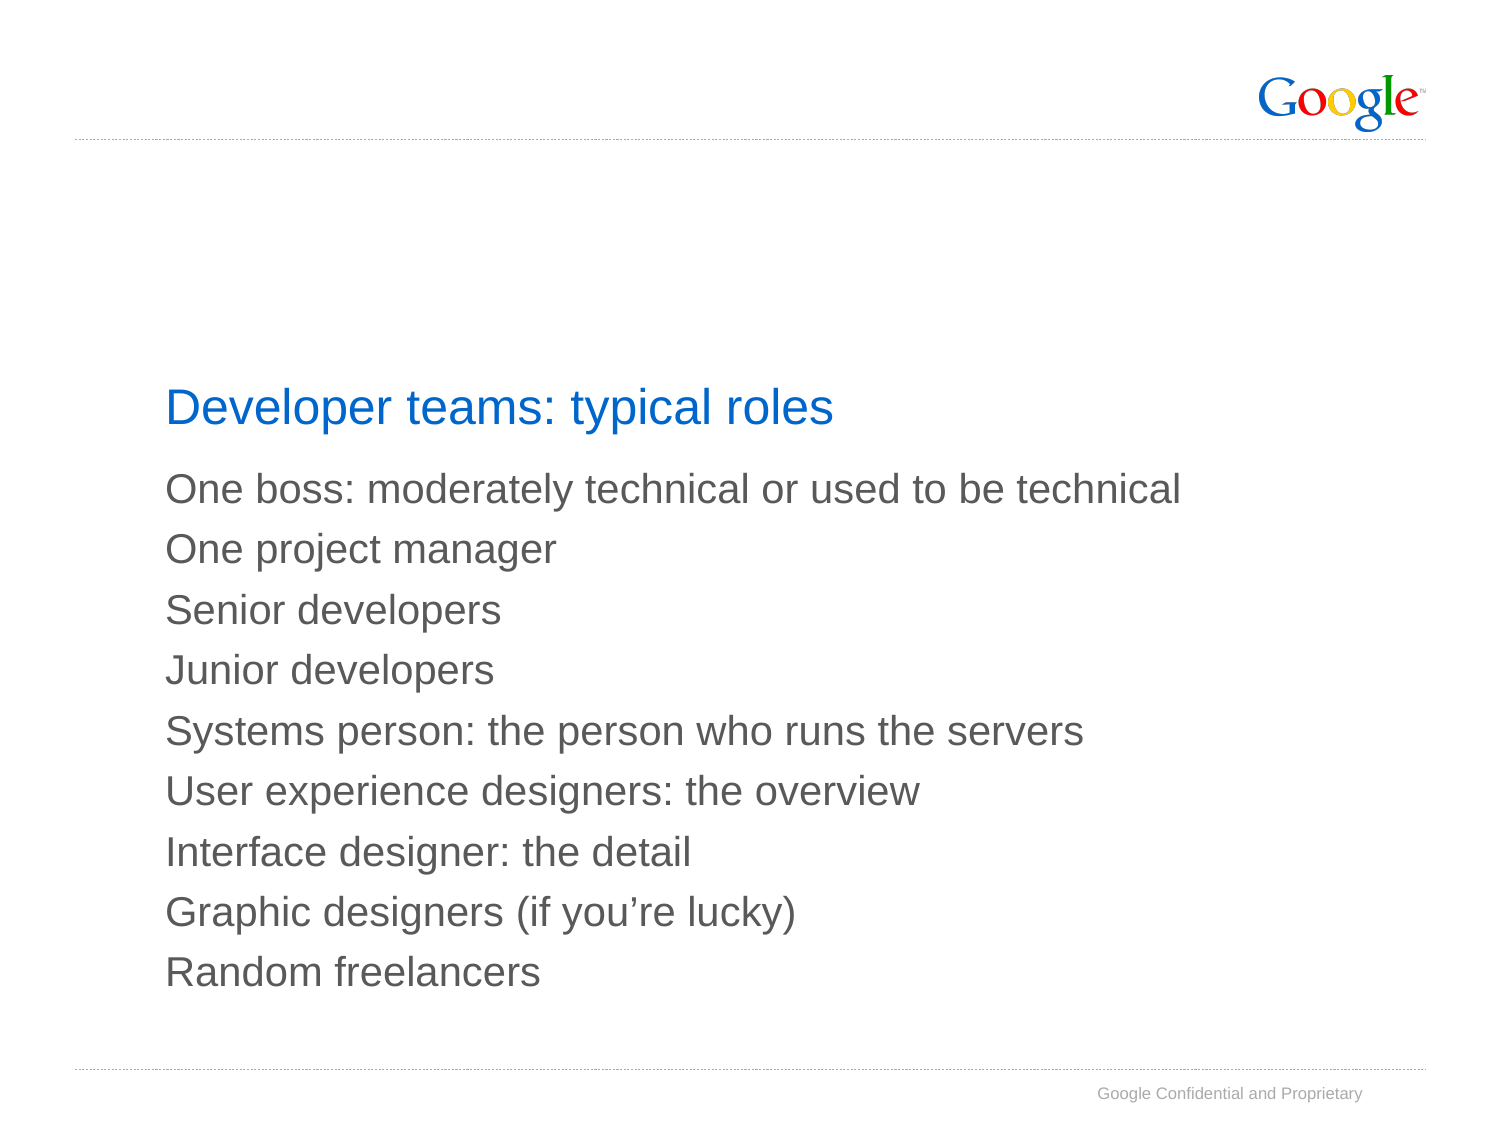

# Developer teams: typical roles
One boss: moderately technical or used to be technical
One project manager
Senior developers
Junior developers
Systems person: the person who runs the servers
User experience designers: the overview
Interface designer: the detail
Graphic designers (if you’re lucky)
Random freelancers